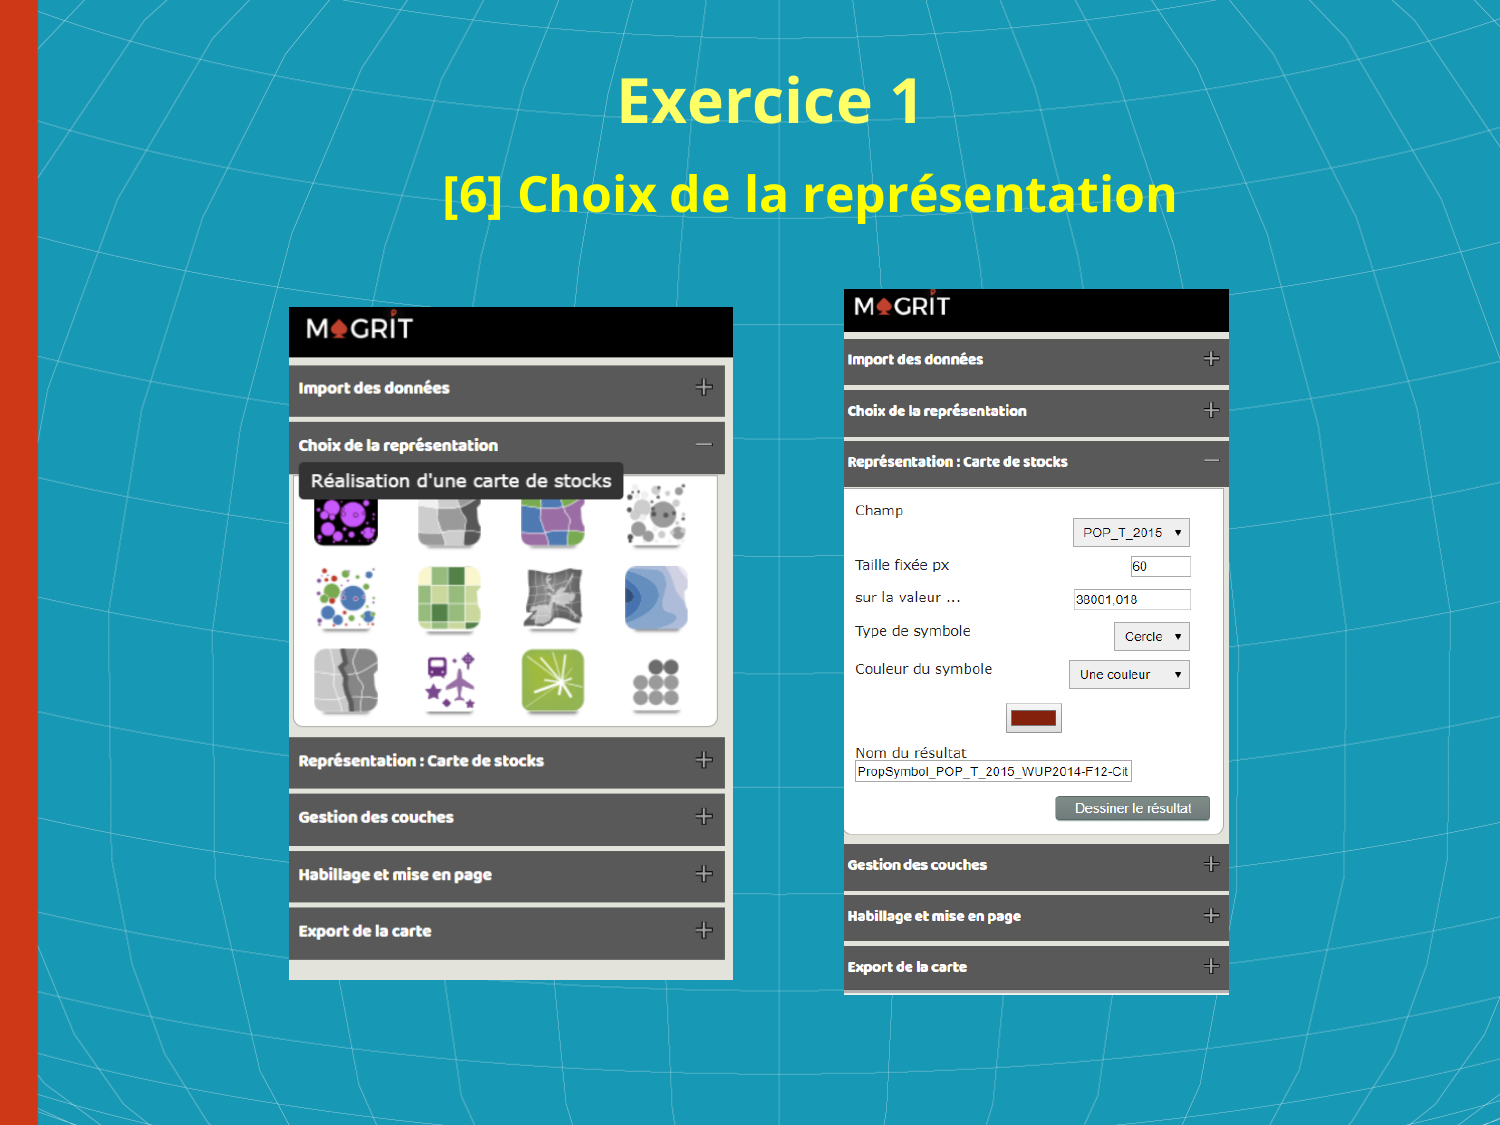

# Exercice 1
[6] Choix de la représentation